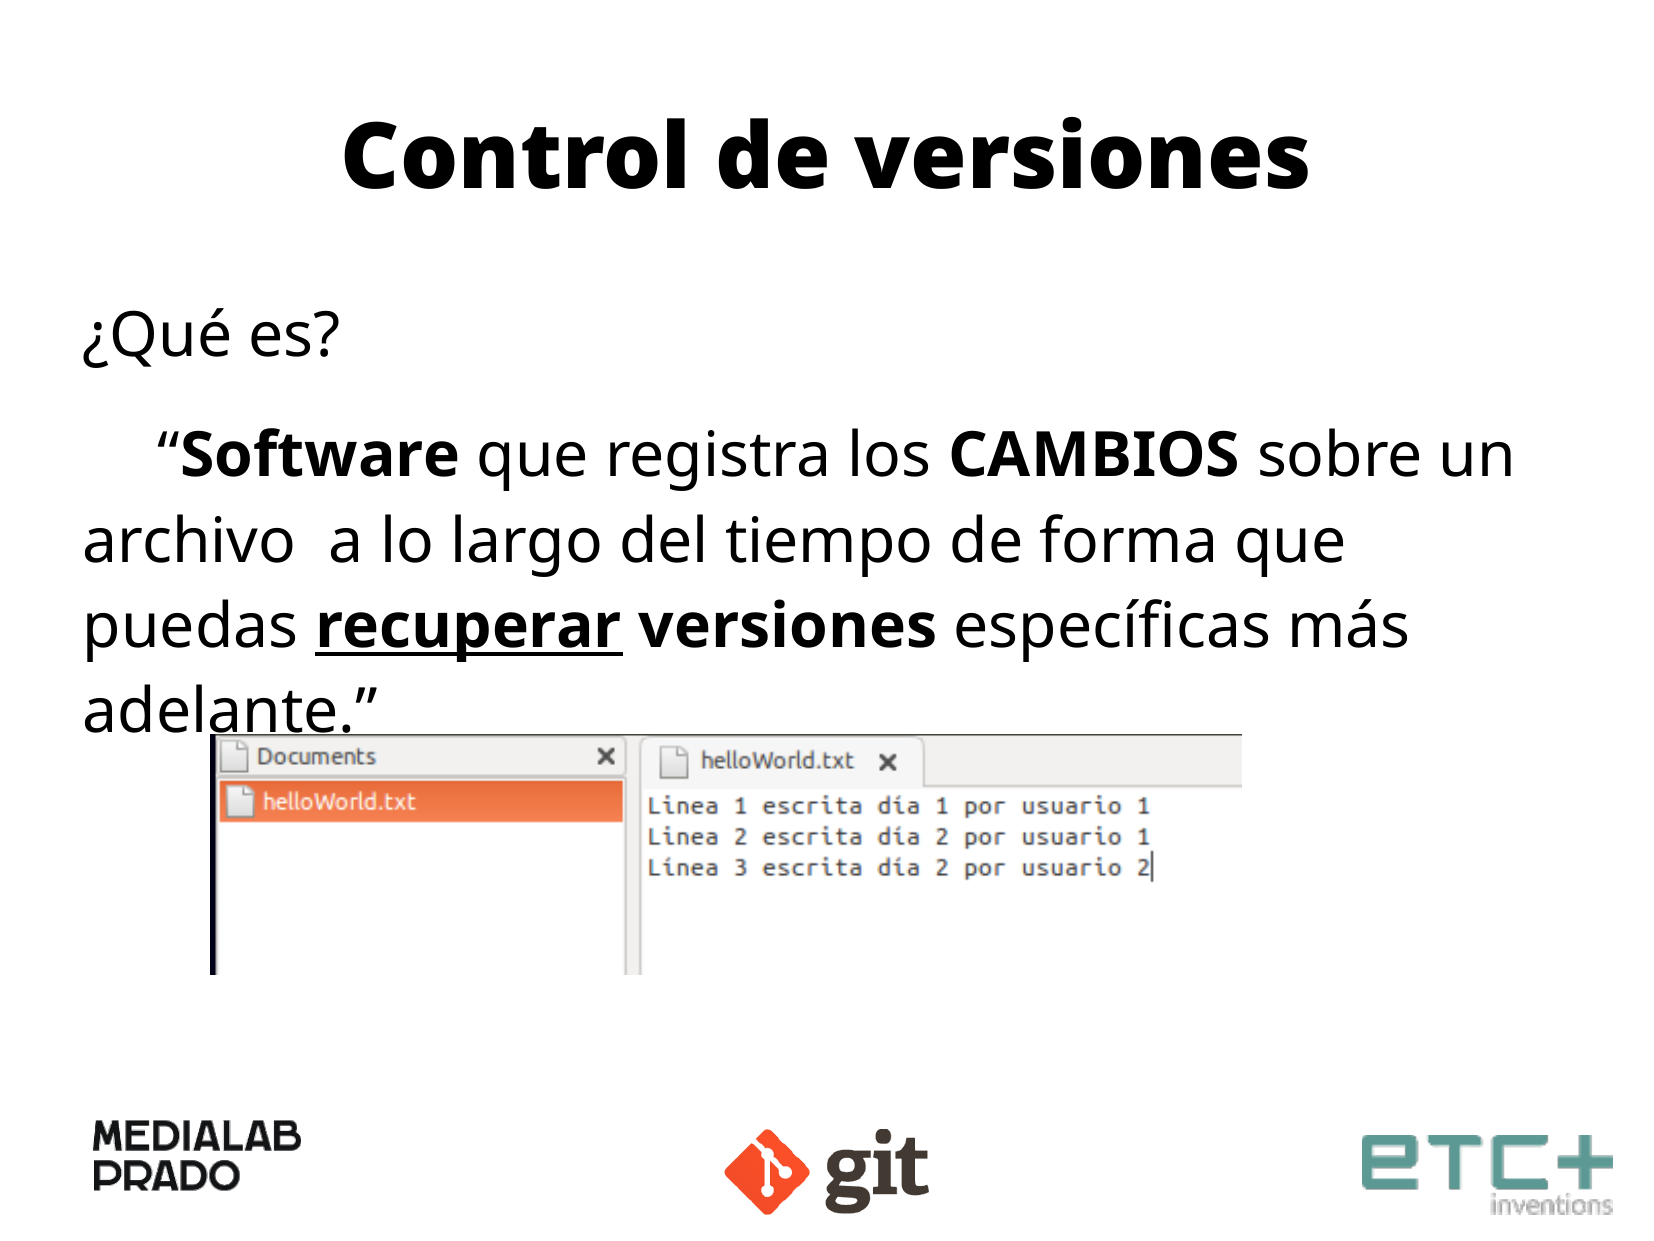

# Control de versiones
¿Qué es?
	“Software que registra los CAMBIOS sobre un archivo a lo largo del tiempo de forma que puedas recuperar versiones específicas más adelante.”